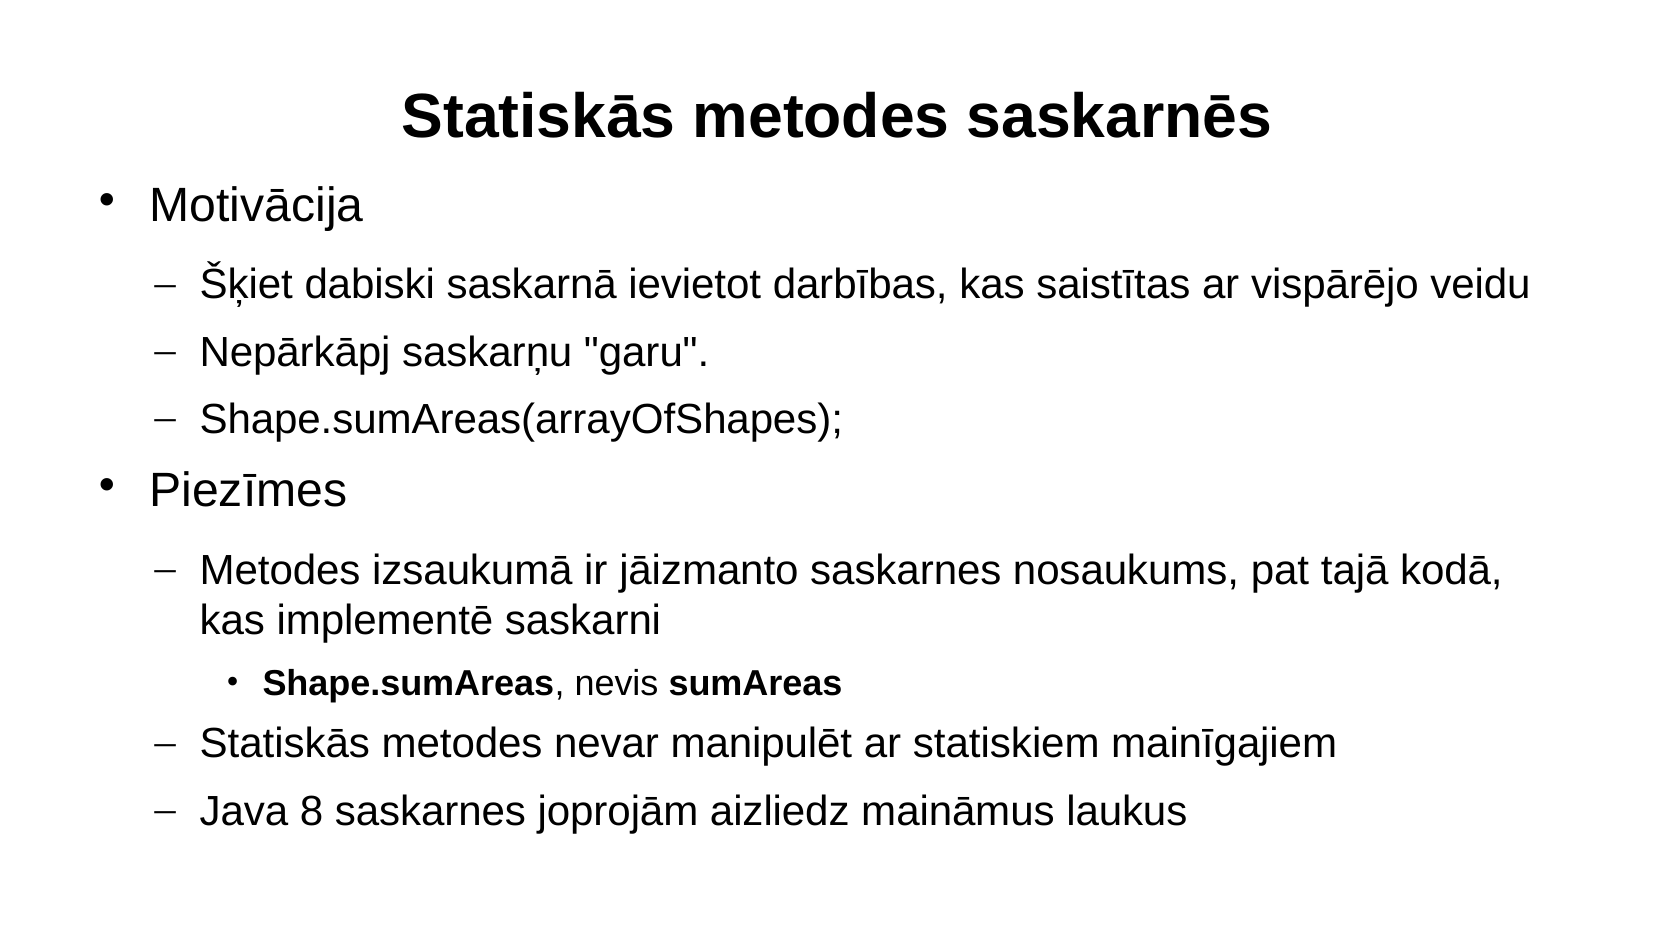

# Statiskās metodes saskarnēs
Motivācija
Šķiet dabiski saskarnā ievietot darbības, kas saistītas ar vispārējo veidu
Nepārkāpj saskarņu "garu".
Shape.sumAreas(arrayOfShapes);
Piezīmes
Metodes izsaukumā ir jāizmanto saskarnes nosaukums, pat tajā kodā, kas implementē saskarni
Shape.sumAreas, nevis sumAreas
Statiskās metodes nevar manipulēt ar statiskiem mainīgajiem
Java 8 saskarnes joprojām aizliedz maināmus laukus